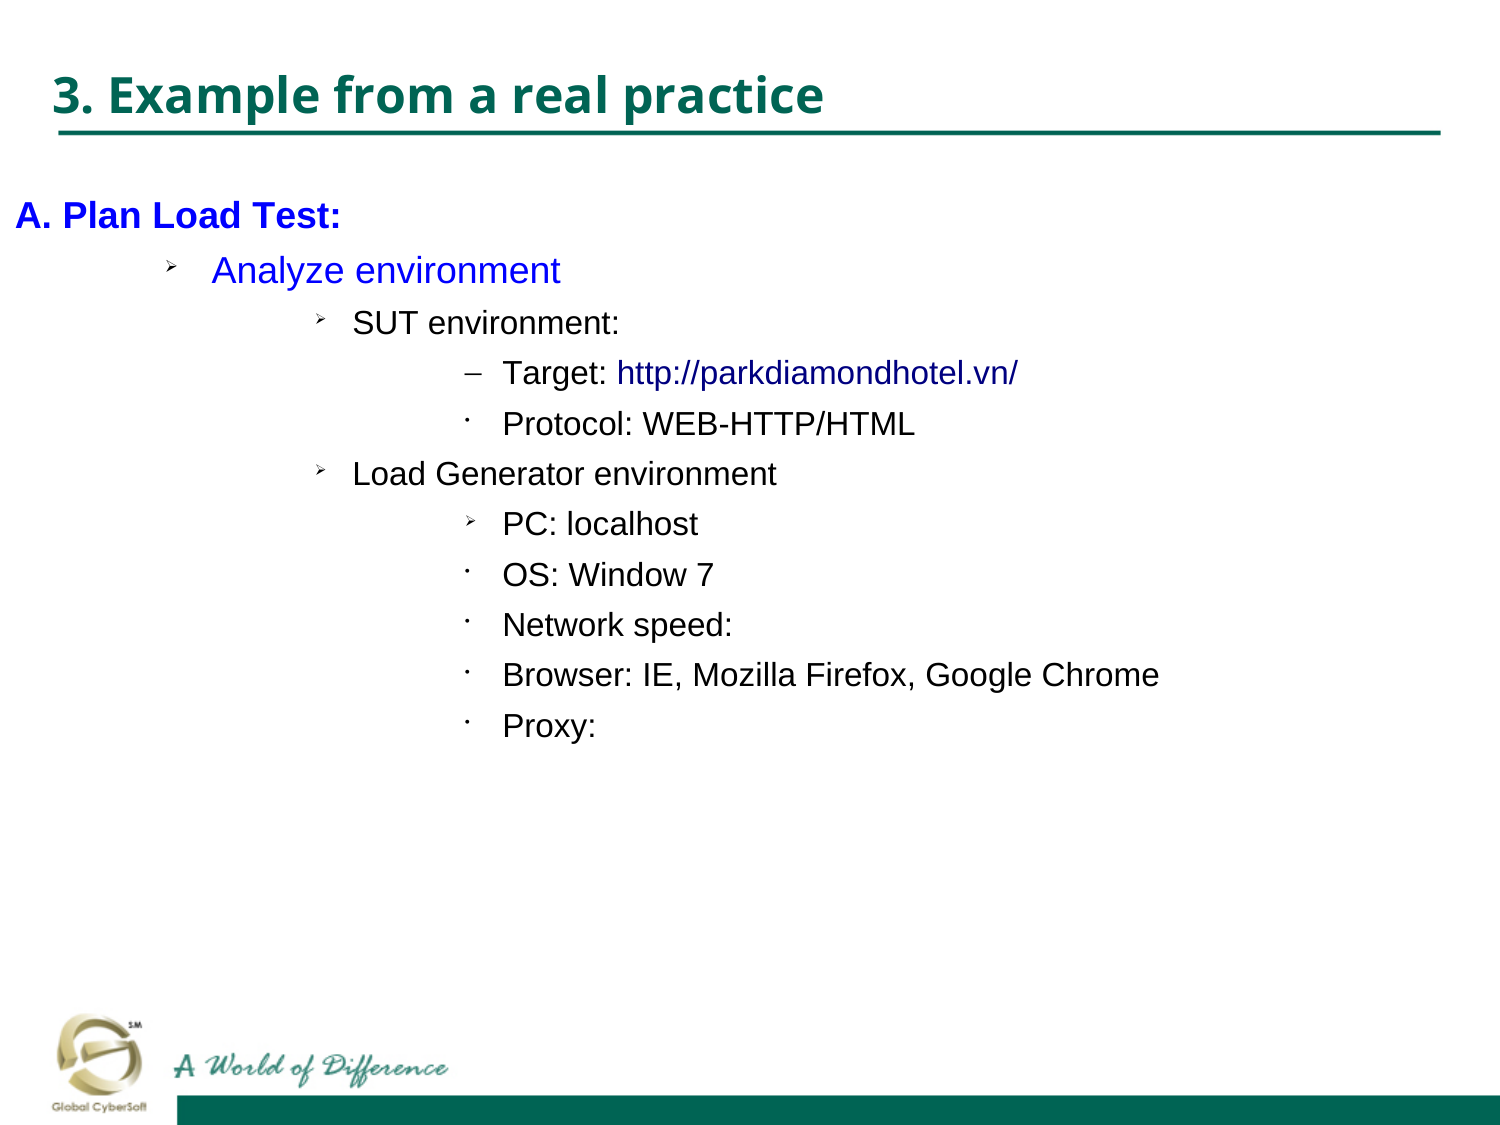

# 3. Example from a real practice
A. Plan Load Test:
Analyze environment
SUT environment:
Target: http://parkdiamondhotel.vn/
Protocol: WEB-HTTP/HTML
Load Generator environment
PC: localhost
OS: Window 7
Network speed:
Browser: IE, Mozilla Firefox, Google Chrome
Proxy: